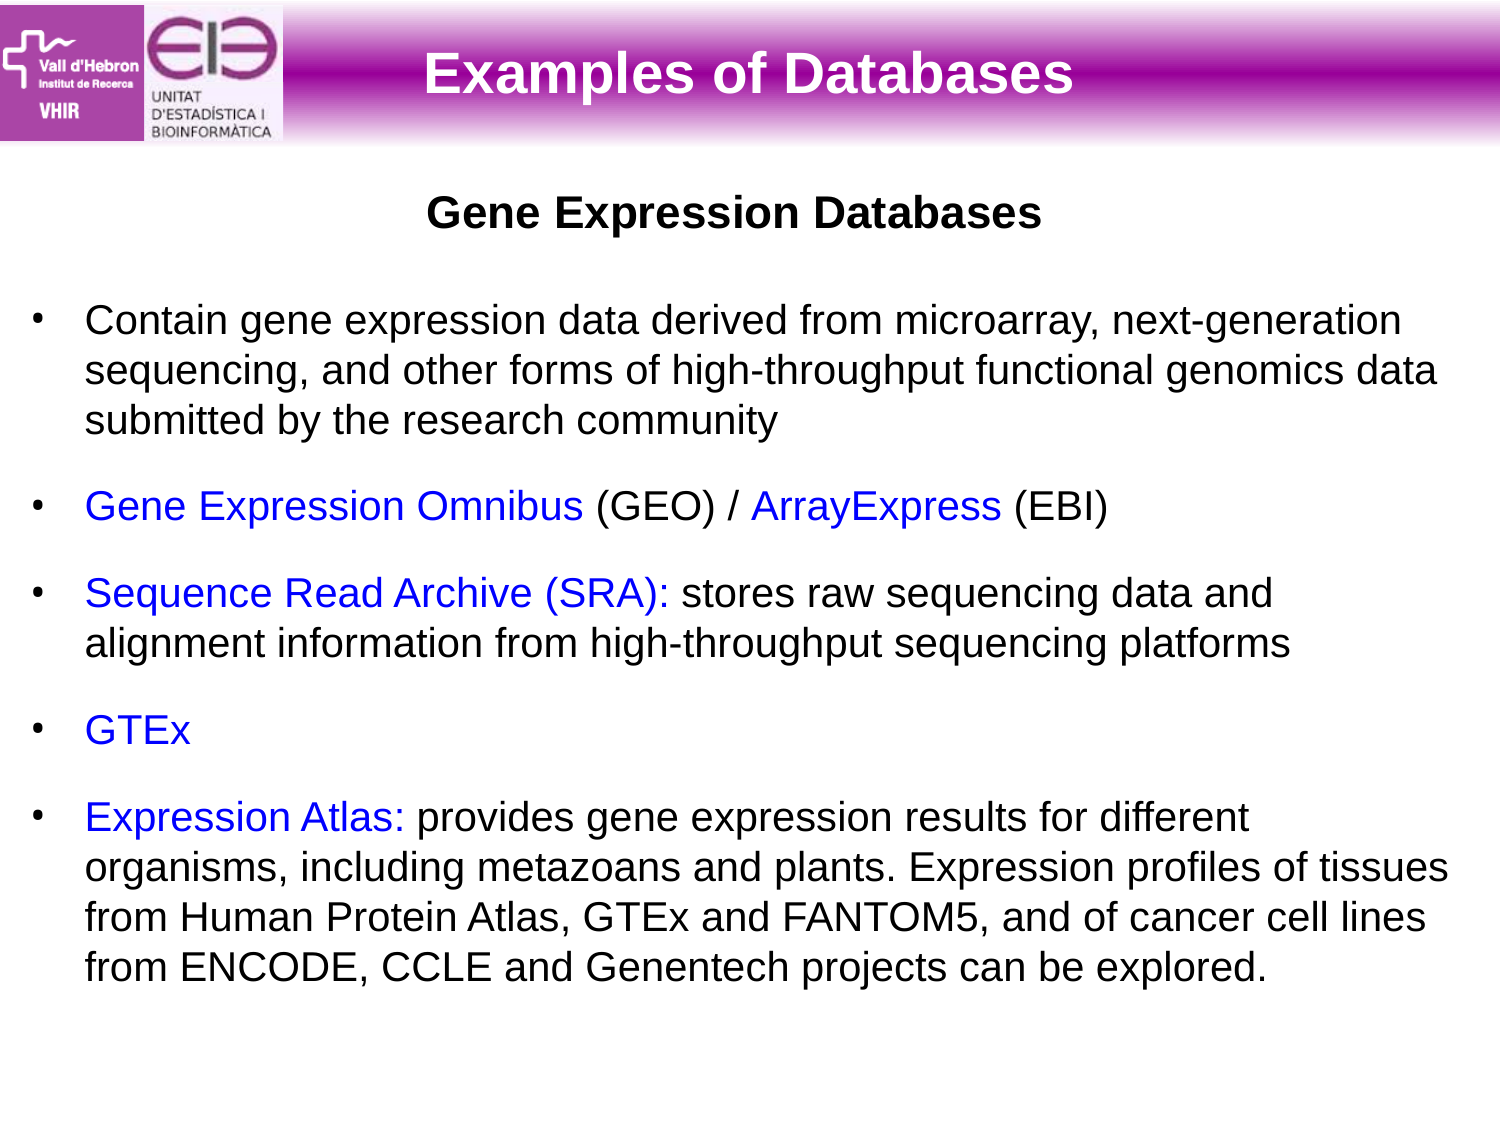

Examples of Databases
Gene Expression Databases
# Contain gene expression data derived from microarray, next-generation sequencing, and other forms of high-throughput functional genomics data submitted by the research community
Gene Expression Omnibus (GEO) / ArrayExpress (EBI)
Sequence Read Archive (SRA): stores raw sequencing data and alignment information from high-throughput sequencing platforms
GTEx
Expression Atlas: provides gene expression results for different organisms, including metazoans and plants. Expression profiles of tissues from Human Protein Atlas, GTEx and FANTOM5, and of cancer cell lines from ENCODE, CCLE and Genentech projects can be explored.